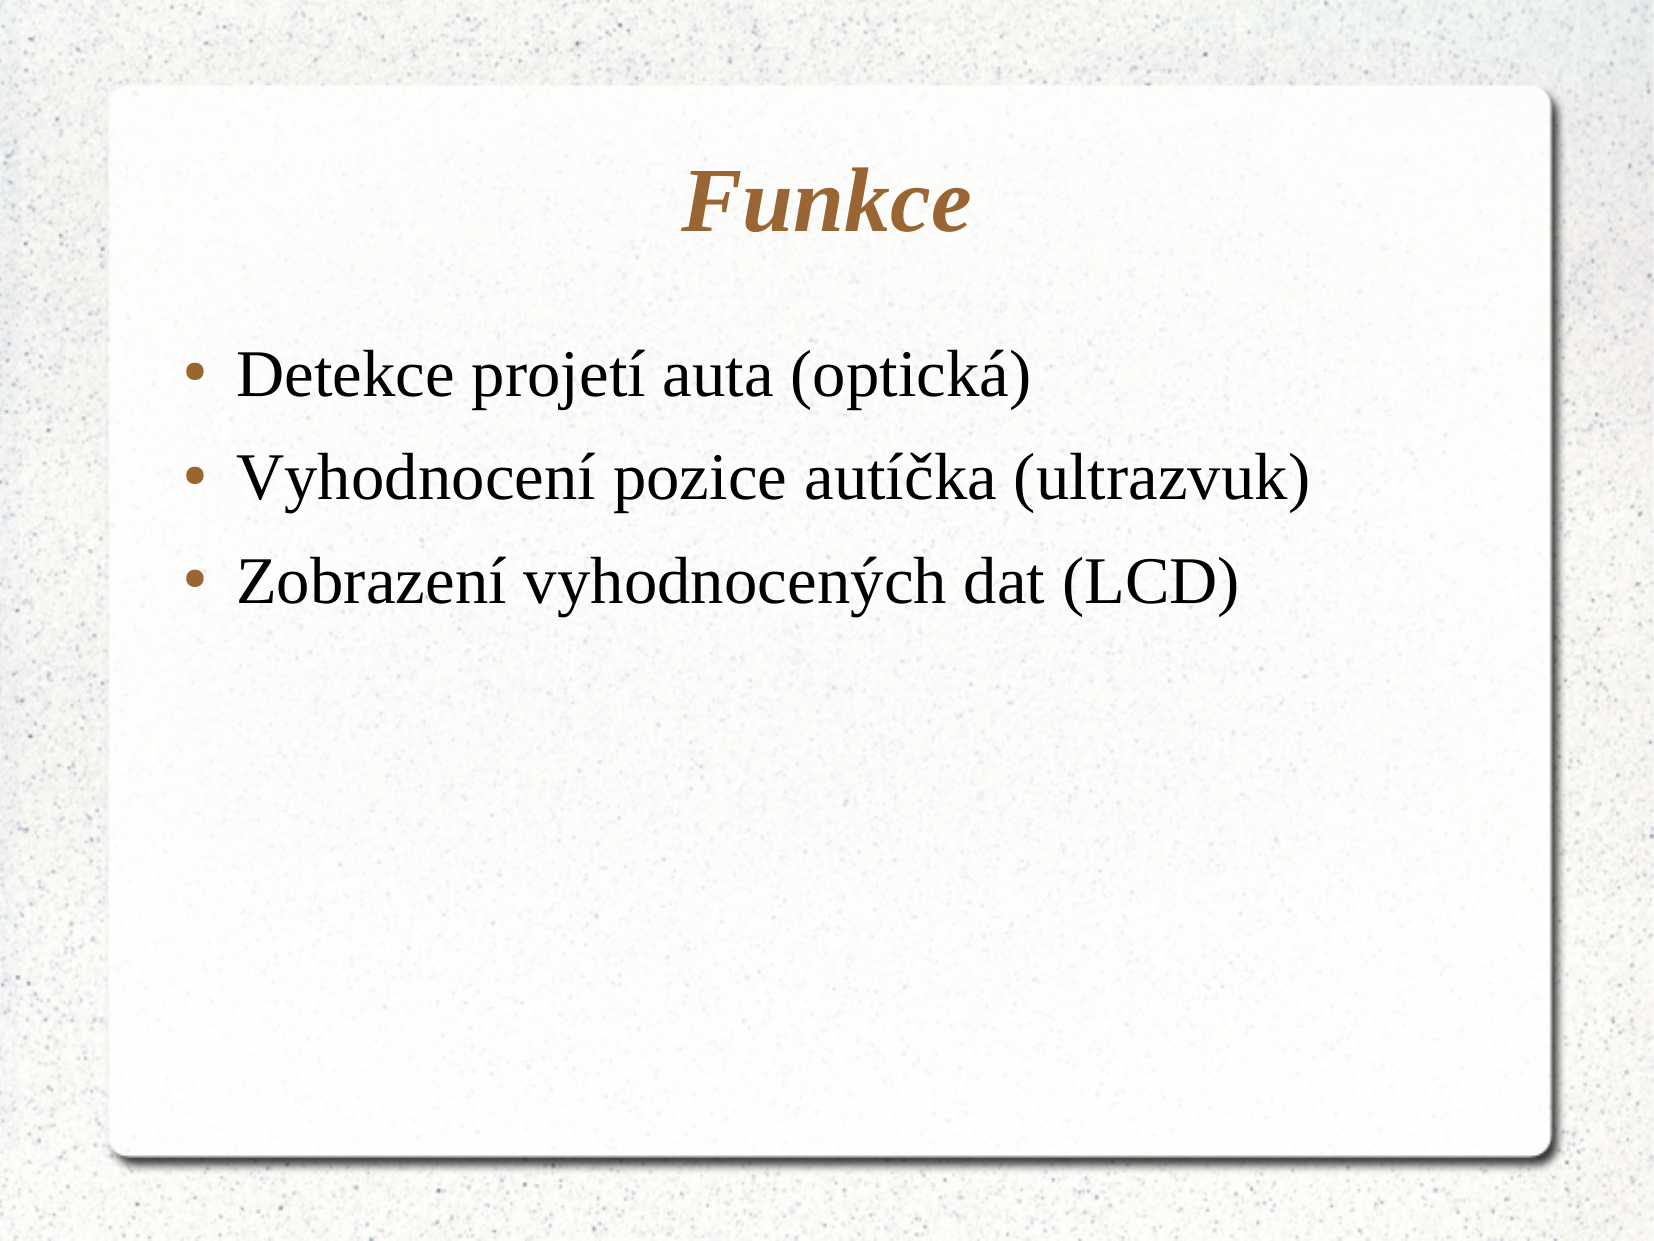

# Funkce
Detekce projetí auta (optická)
Vyhodnocení pozice autíčka (ultrazvuk)
Zobrazení vyhodnocených dat (LCD)